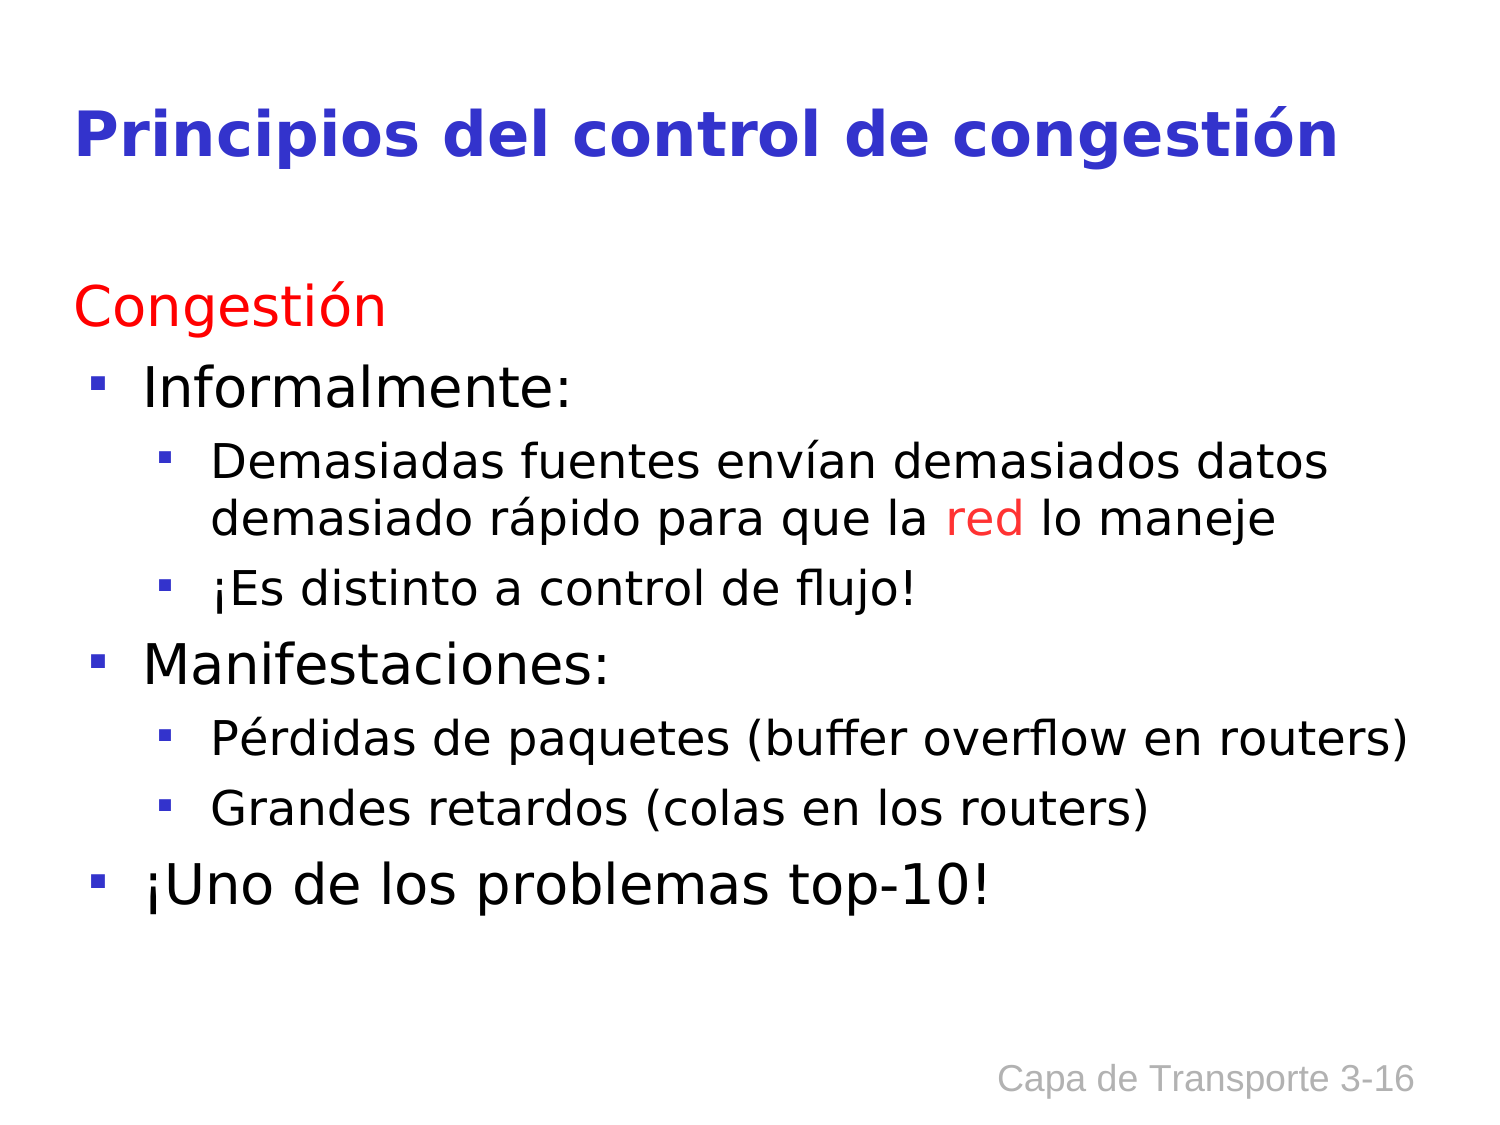

# Principios del control de congestión
Congestión
Informalmente:
Demasiadas fuentes envían demasiados datos demasiado rápido para que la red lo maneje
¡Es distinto a control de flujo!
Manifestaciones:
Pérdidas de paquetes (buffer overflow en routers)
Grandes retardos (colas en los routers)
¡Uno de los problemas top-10!
16